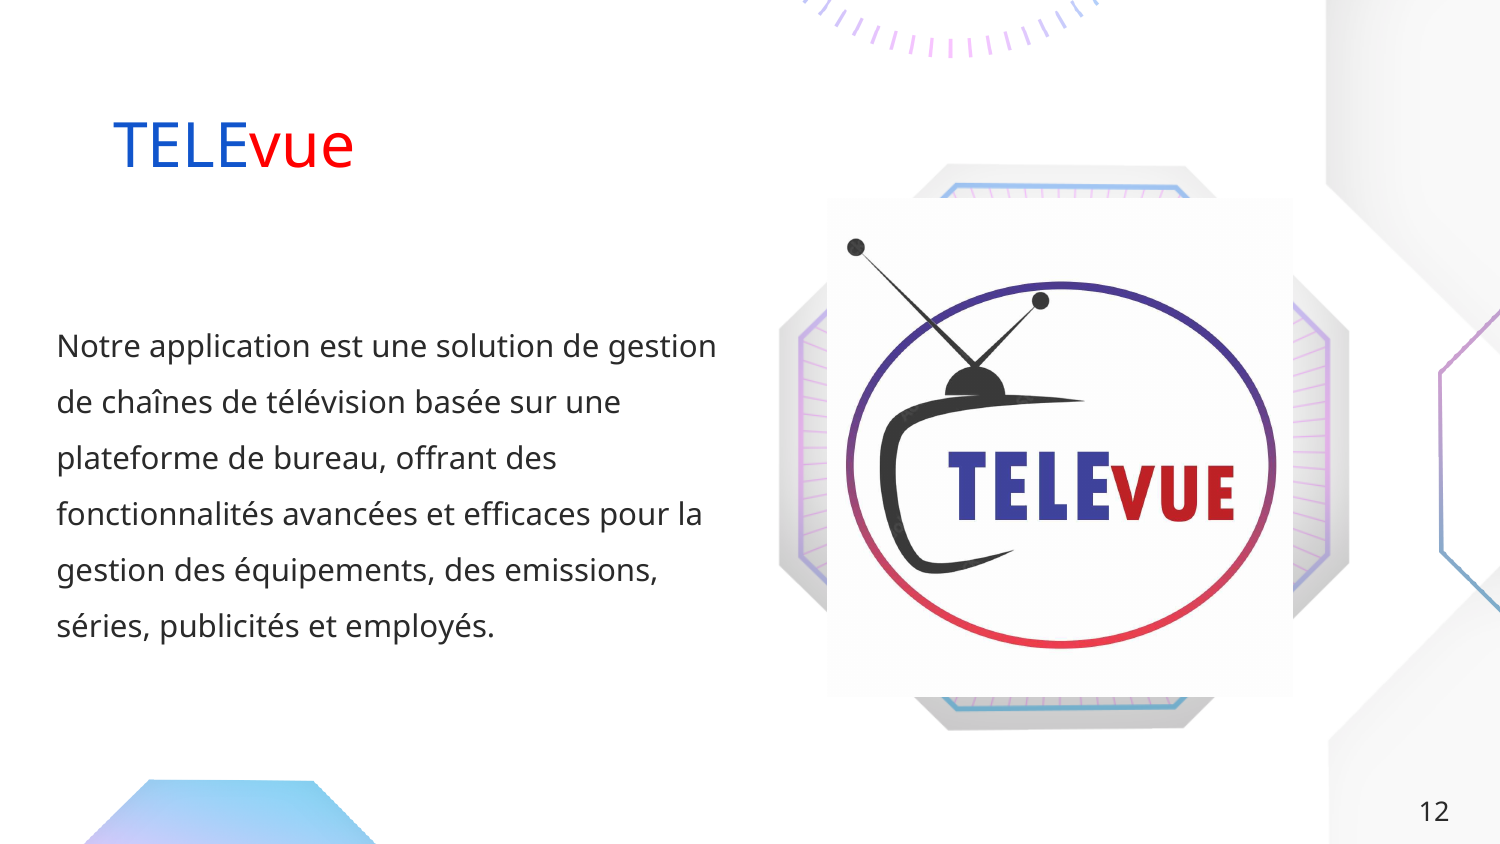

TELEvue
# Notre application est une solution de gestion de chaînes de télévision basée sur une plateforme de bureau, offrant des fonctionnalités avancées et efficaces pour la gestion des équipements, des emissions, séries, publicités et employés.